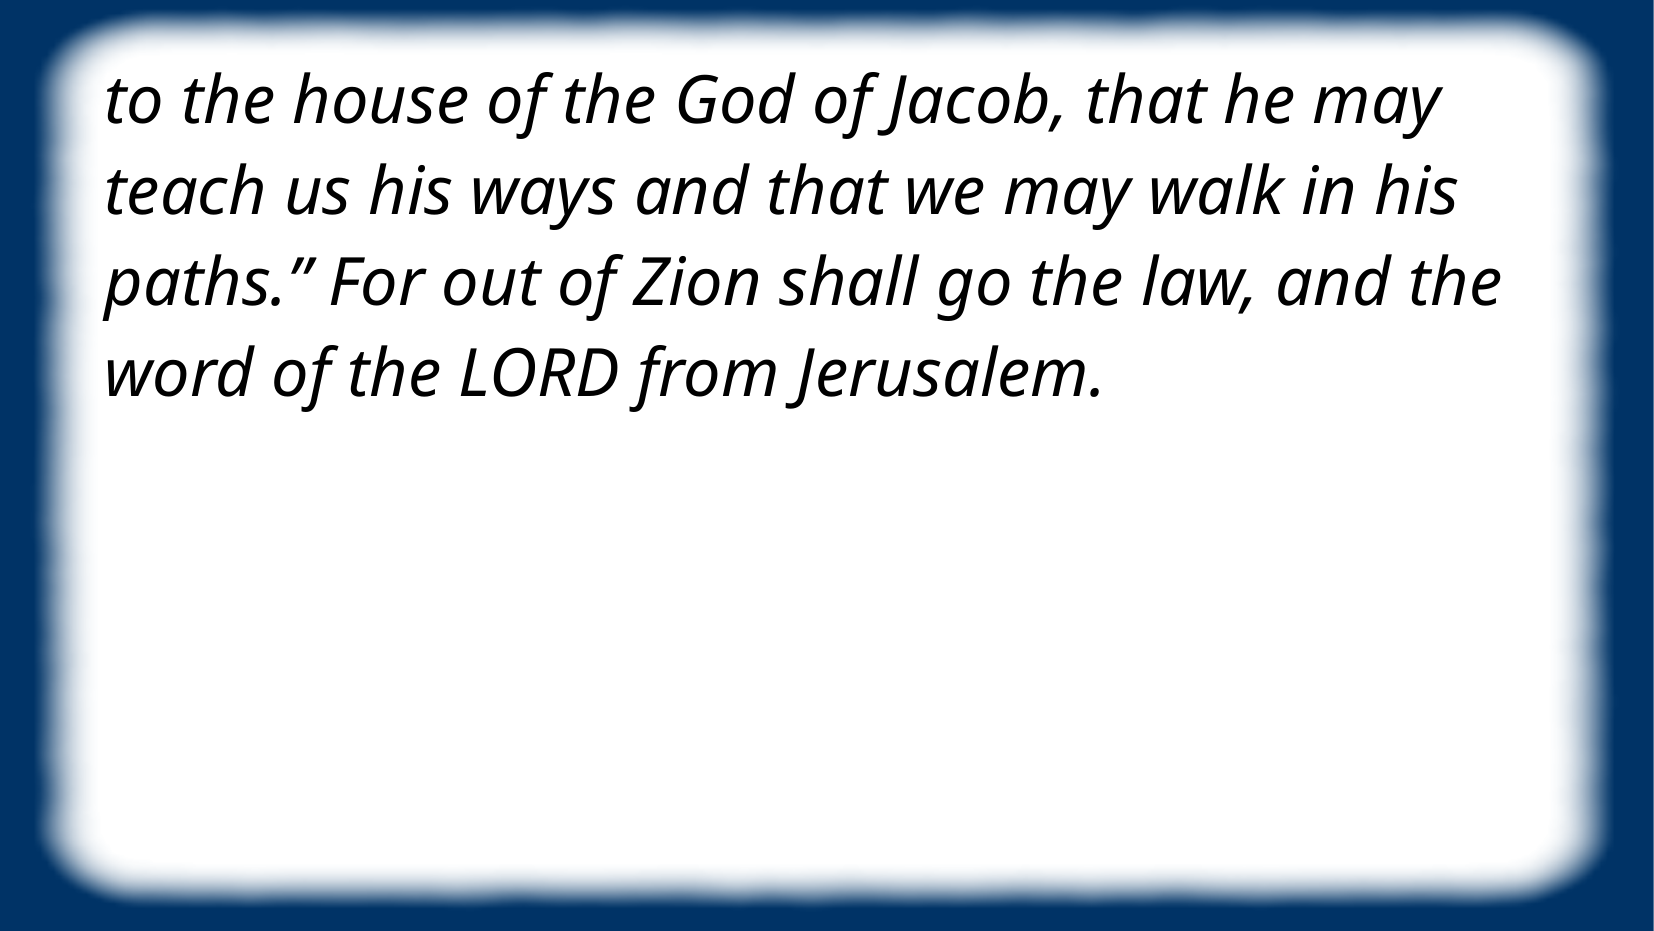

to the house of the God of Jacob, that he may teach us his ways and that we may walk in his paths.” For out of Zion shall go the law, and the word of the LORD from Jerusalem.